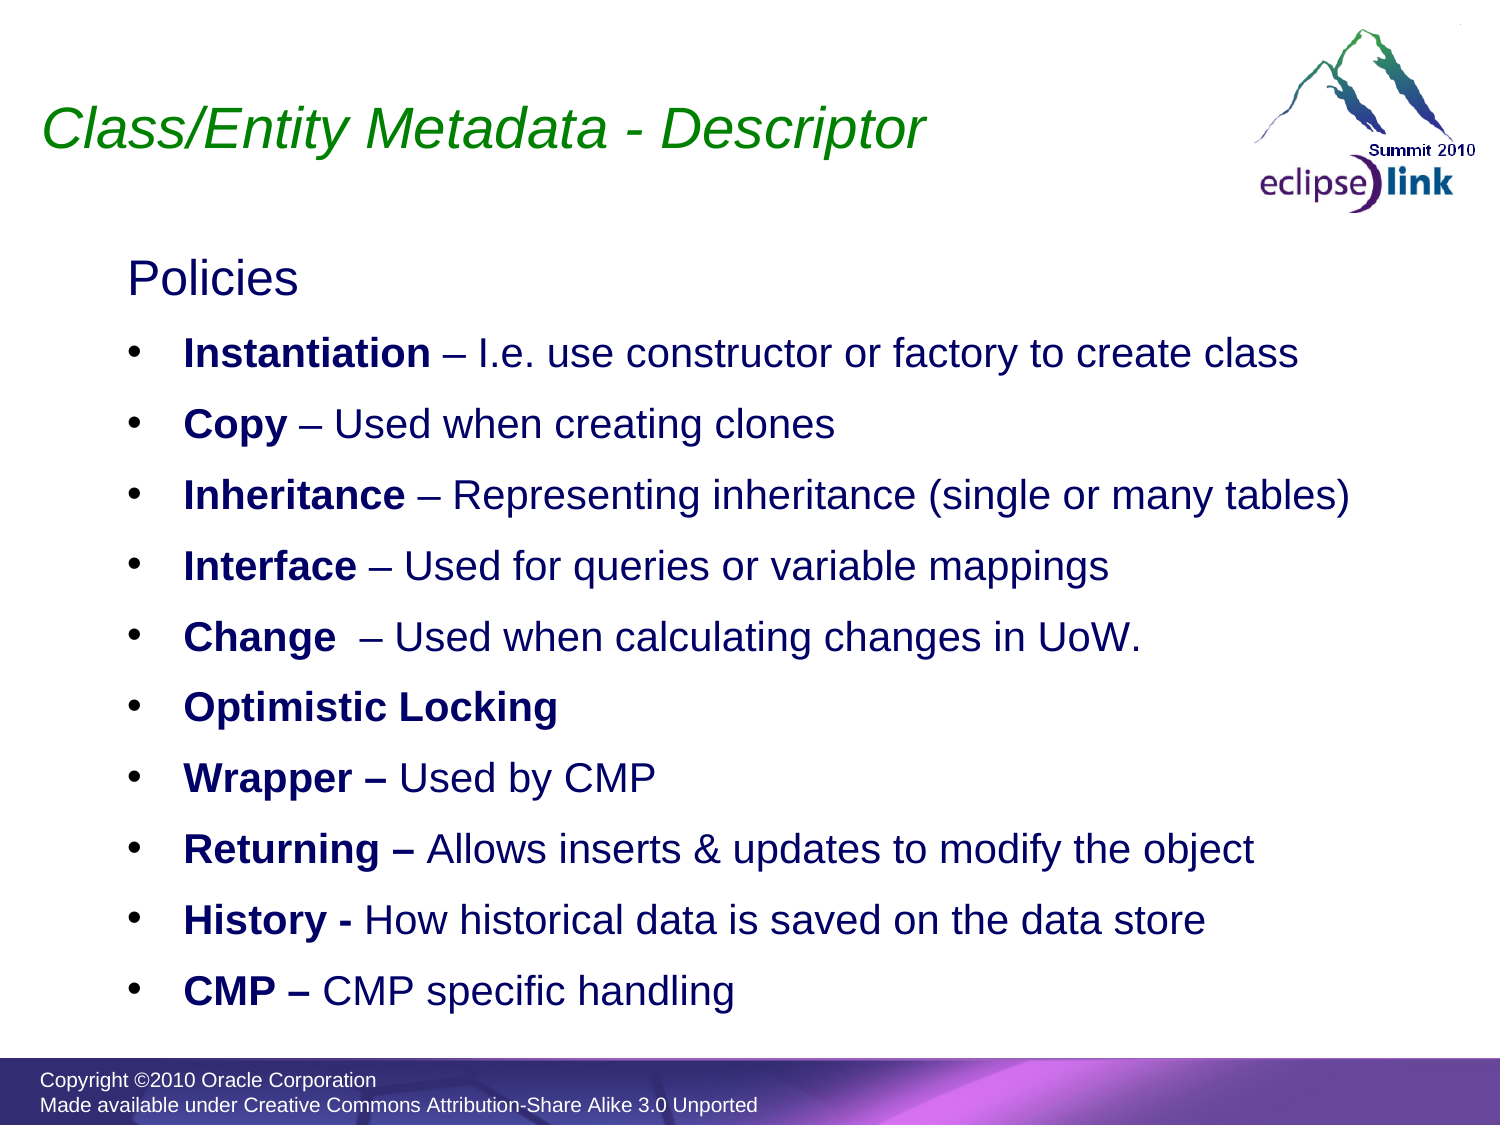

# Class/Entity Metadata - Descriptor
Policies
Instantiation – I.e. use constructor or factory to create class
Copy – Used when creating clones
Inheritance – Representing inheritance (single or many tables)
Interface – Used for queries or variable mappings
Change – Used when calculating changes in UoW.
Optimistic Locking
Wrapper – Used by CMP
Returning – Allows inserts & updates to modify the object
History - How historical data is saved on the data store
CMP – CMP specific handling